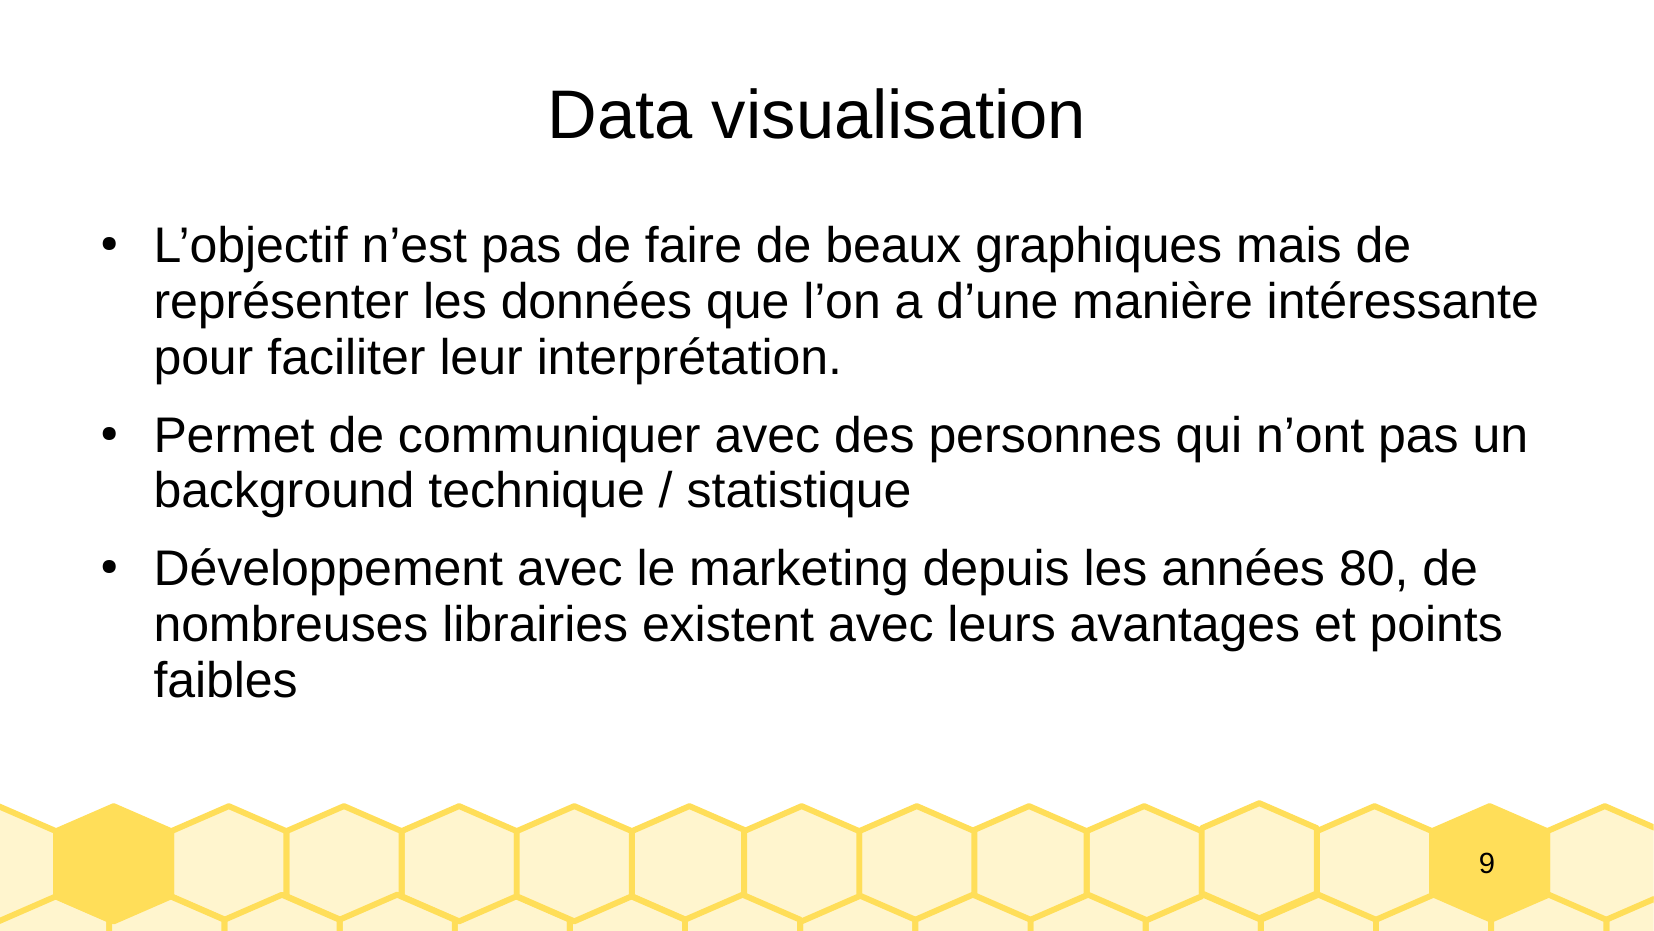

# Data visualisation
L’objectif n’est pas de faire de beaux graphiques mais de représenter les données que l’on a d’une manière intéressante pour faciliter leur interprétation.
Permet de communiquer avec des personnes qui n’ont pas un background technique / statistique
Développement avec le marketing depuis les années 80, de nombreuses librairies existent avec leurs avantages et points faibles